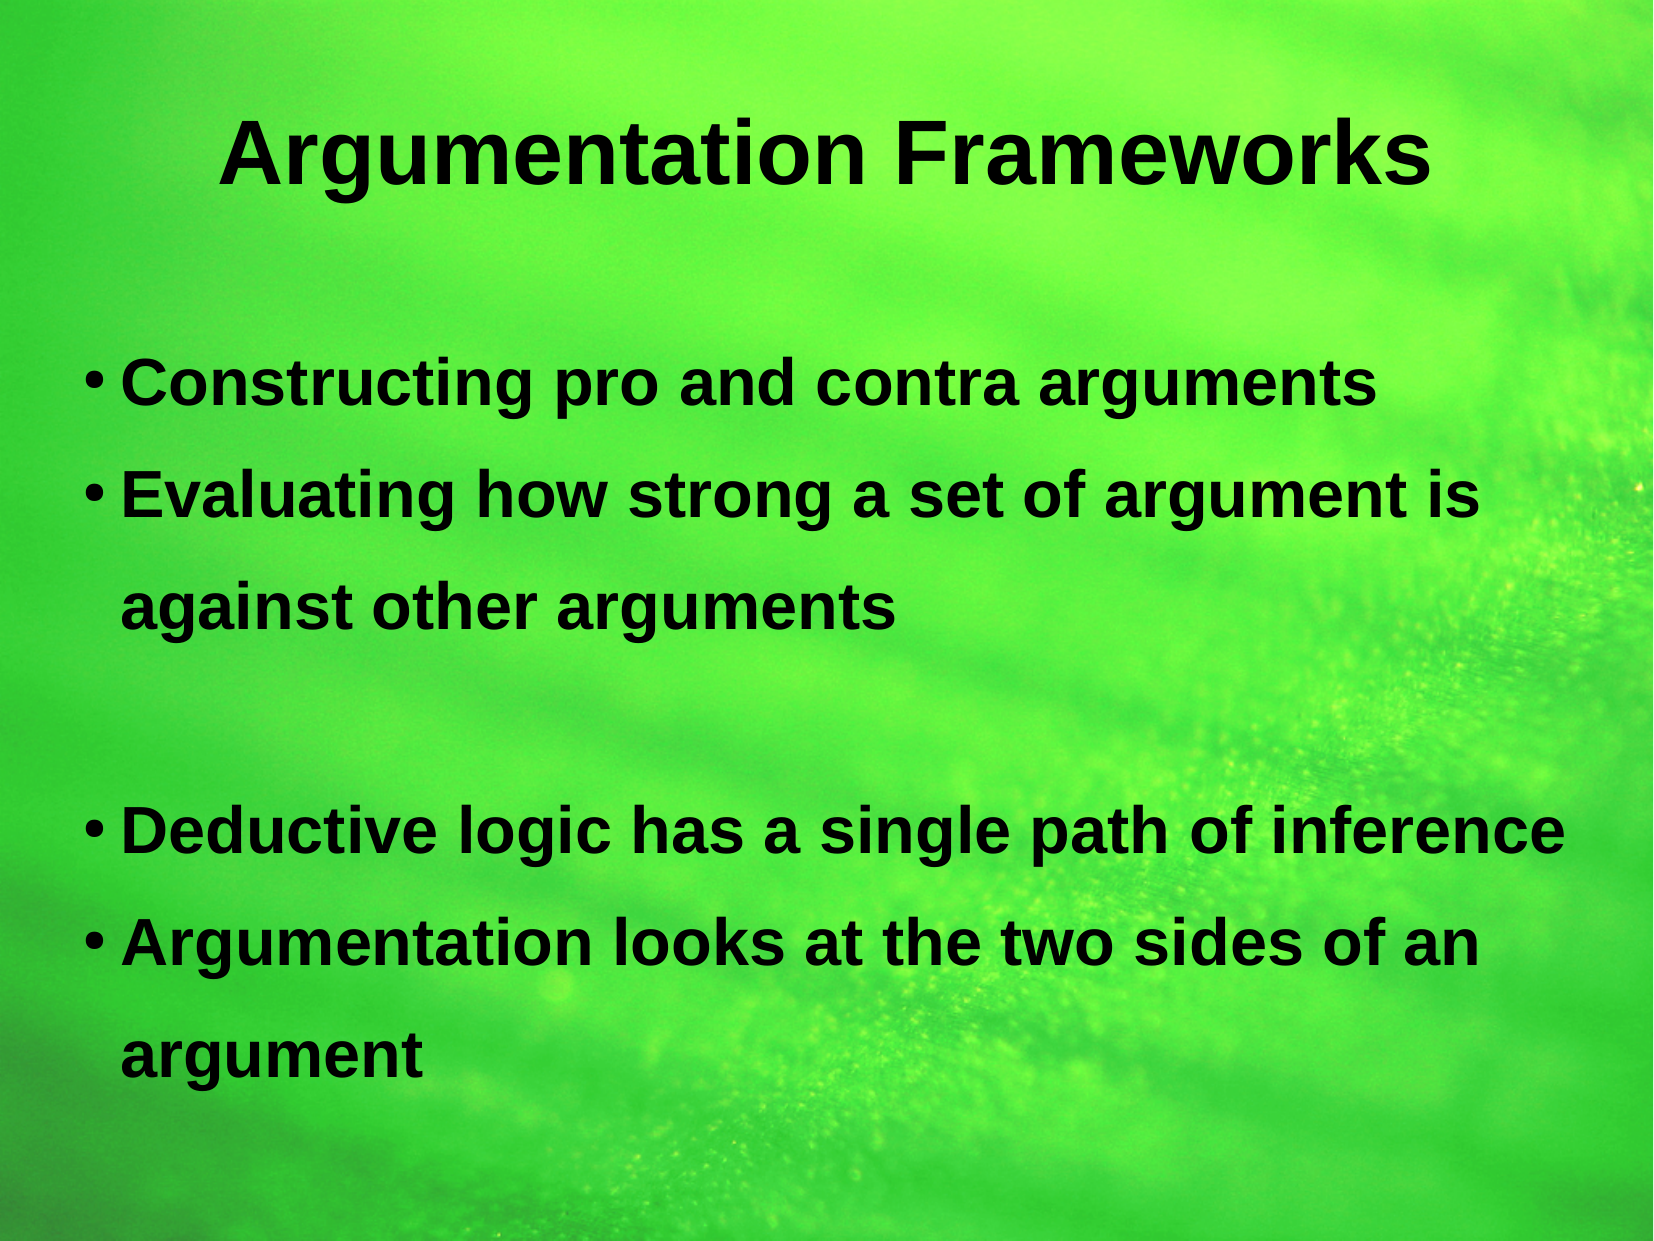

# Argumentation Frameworks
Constructing pro and contra arguments
Evaluating how strong a set of argument is against other arguments
Deductive logic has a single path of inference
Argumentation looks at the two sides of an
argument